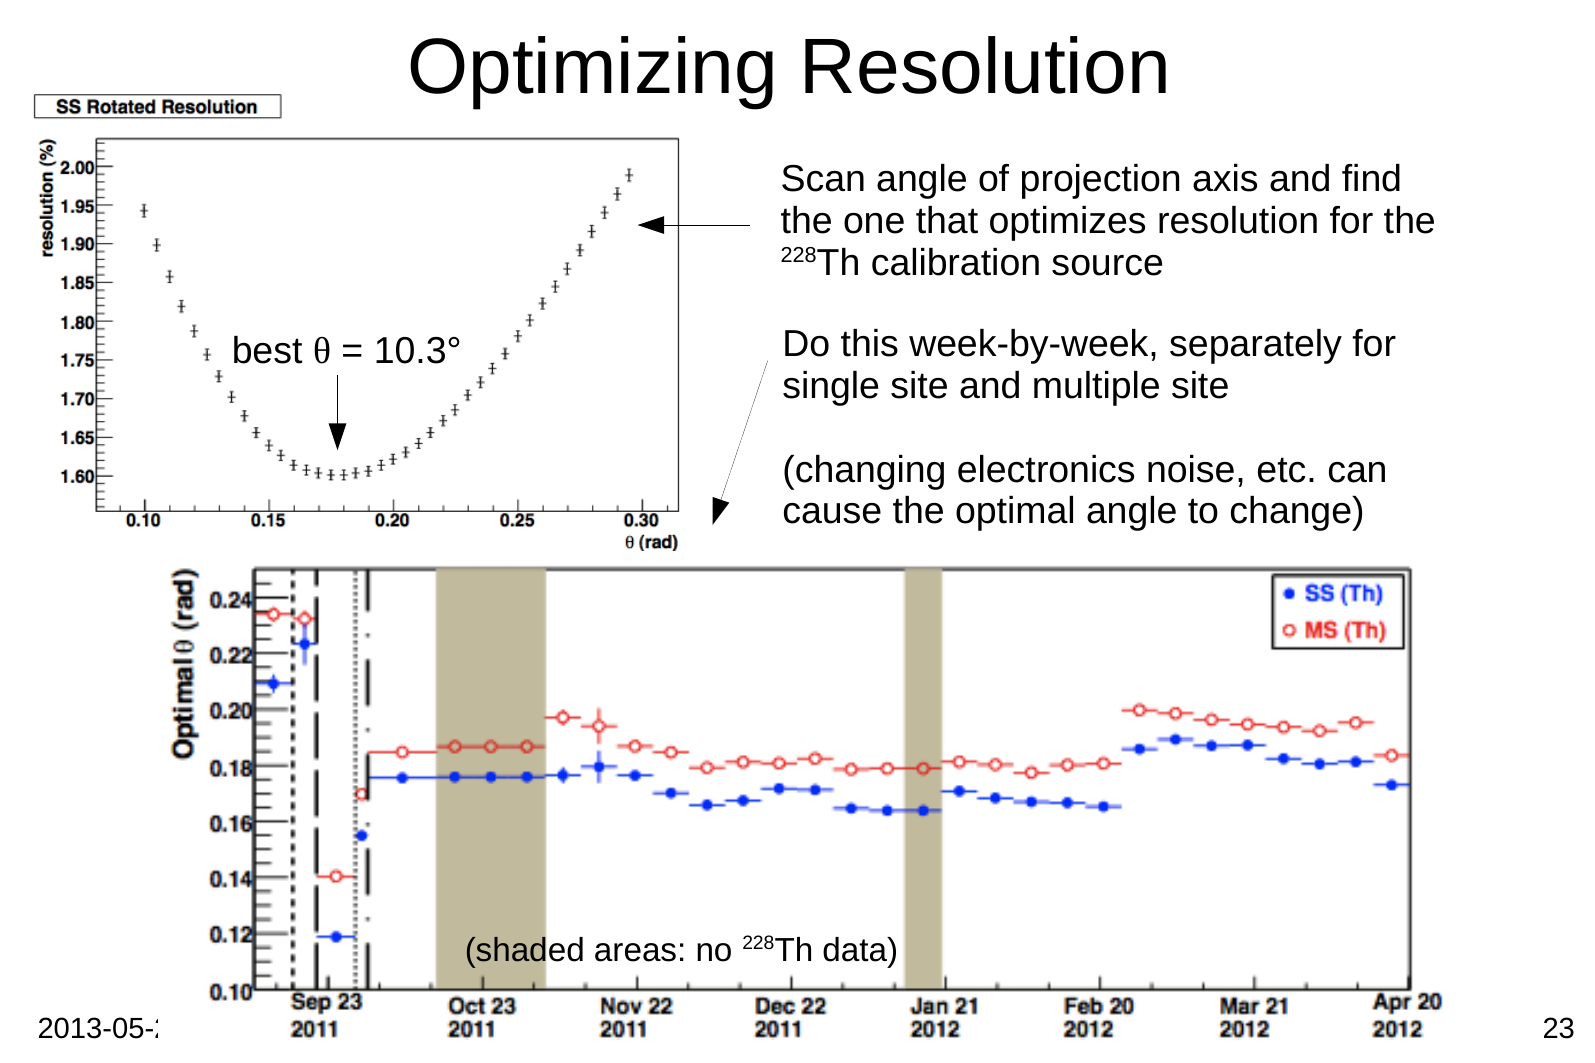

# Optimizing Resolution
Scan angle of projection axis and find the one that optimizes resolution for the 228Th calibration source
Do this week-by-week, separately for single site and multiple site
(changing electronics noise, etc. can cause the optimal angle to change)
best θ = 10.3°
(shaded areas: no 228Th data)
2013-05-24
23